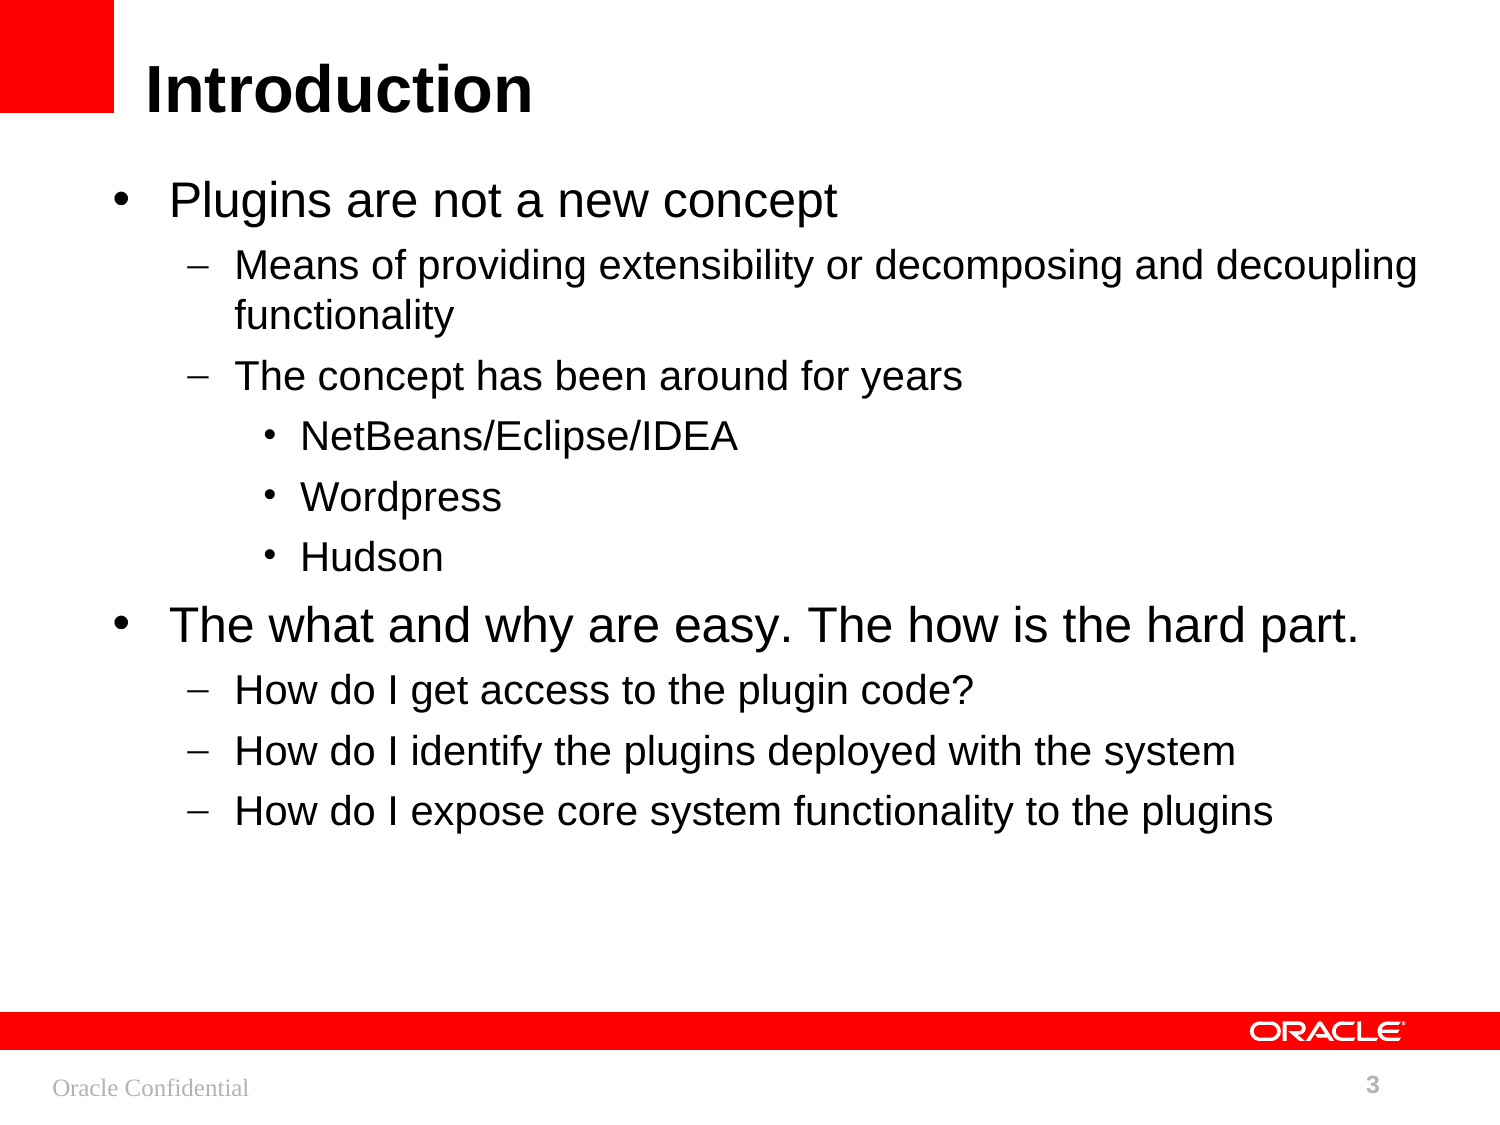

# Introduction
Plugins are not a new concept
Means of providing extensibility or decomposing and decoupling functionality
The concept has been around for years
NetBeans/Eclipse/IDEA
Wordpress
Hudson
The what and why are easy. The how is the hard part.
How do I get access to the plugin code?
How do I identify the plugins deployed with the system
How do I expose core system functionality to the plugins